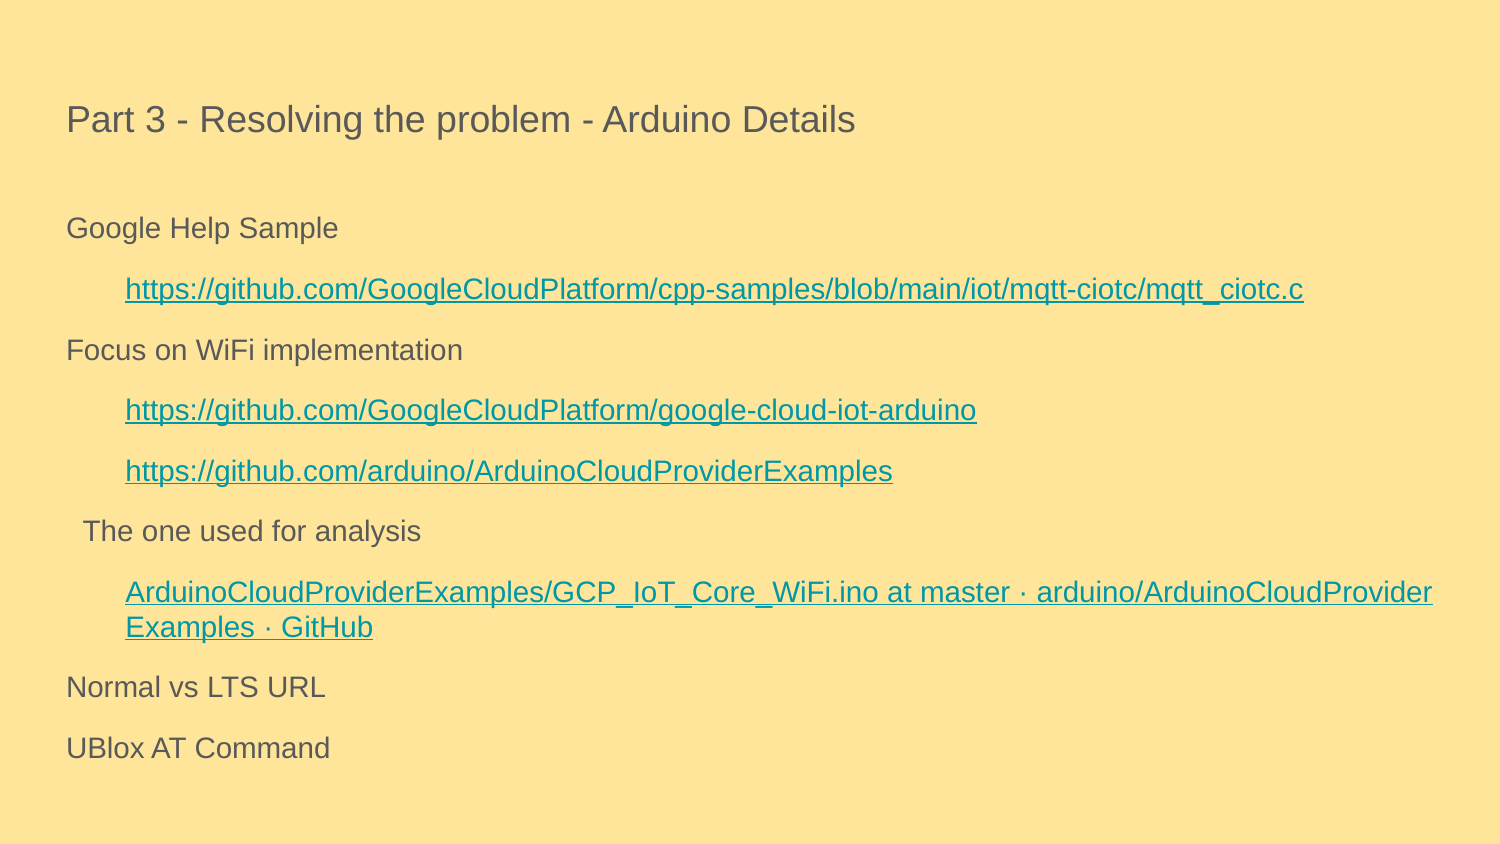

# Part 3 - Resolving the problem - Arduino Details
Google Help Sample
https://github.com/GoogleCloudPlatform/cpp-samples/blob/main/iot/mqtt-ciotc/mqtt_ciotc.c
Focus on WiFi implementation
https://github.com/GoogleCloudPlatform/google-cloud-iot-arduino
https://github.com/arduino/ArduinoCloudProviderExamples
 The one used for analysis
ArduinoCloudProviderExamples/GCP_IoT_Core_WiFi.ino at master · arduino/ArduinoCloudProviderExamples · GitHub
Normal vs LTS URL
UBlox AT Command